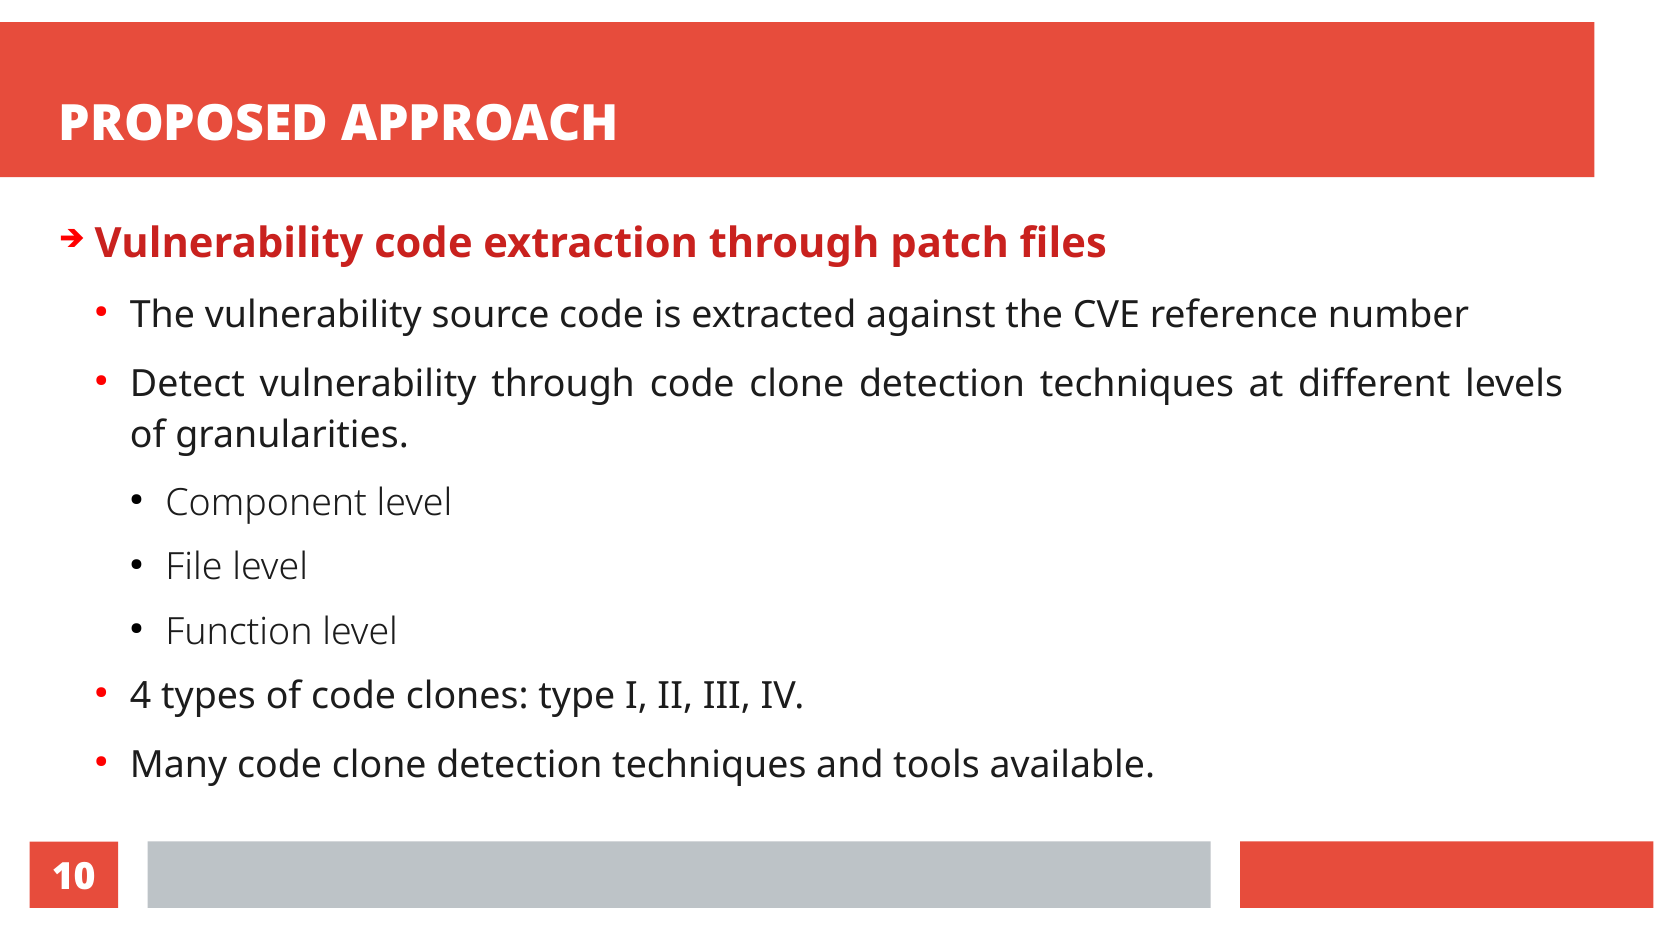

# PROPOSED APPROACH
Vulnerability code extraction through patch files
The vulnerability source code is extracted against the CVE reference number
Detect vulnerability through code clone detection techniques at different levels of granularities.
Component level
File level
Function level
4 types of code clones: type I, II, III, IV.
Many code clone detection techniques and tools available.
10